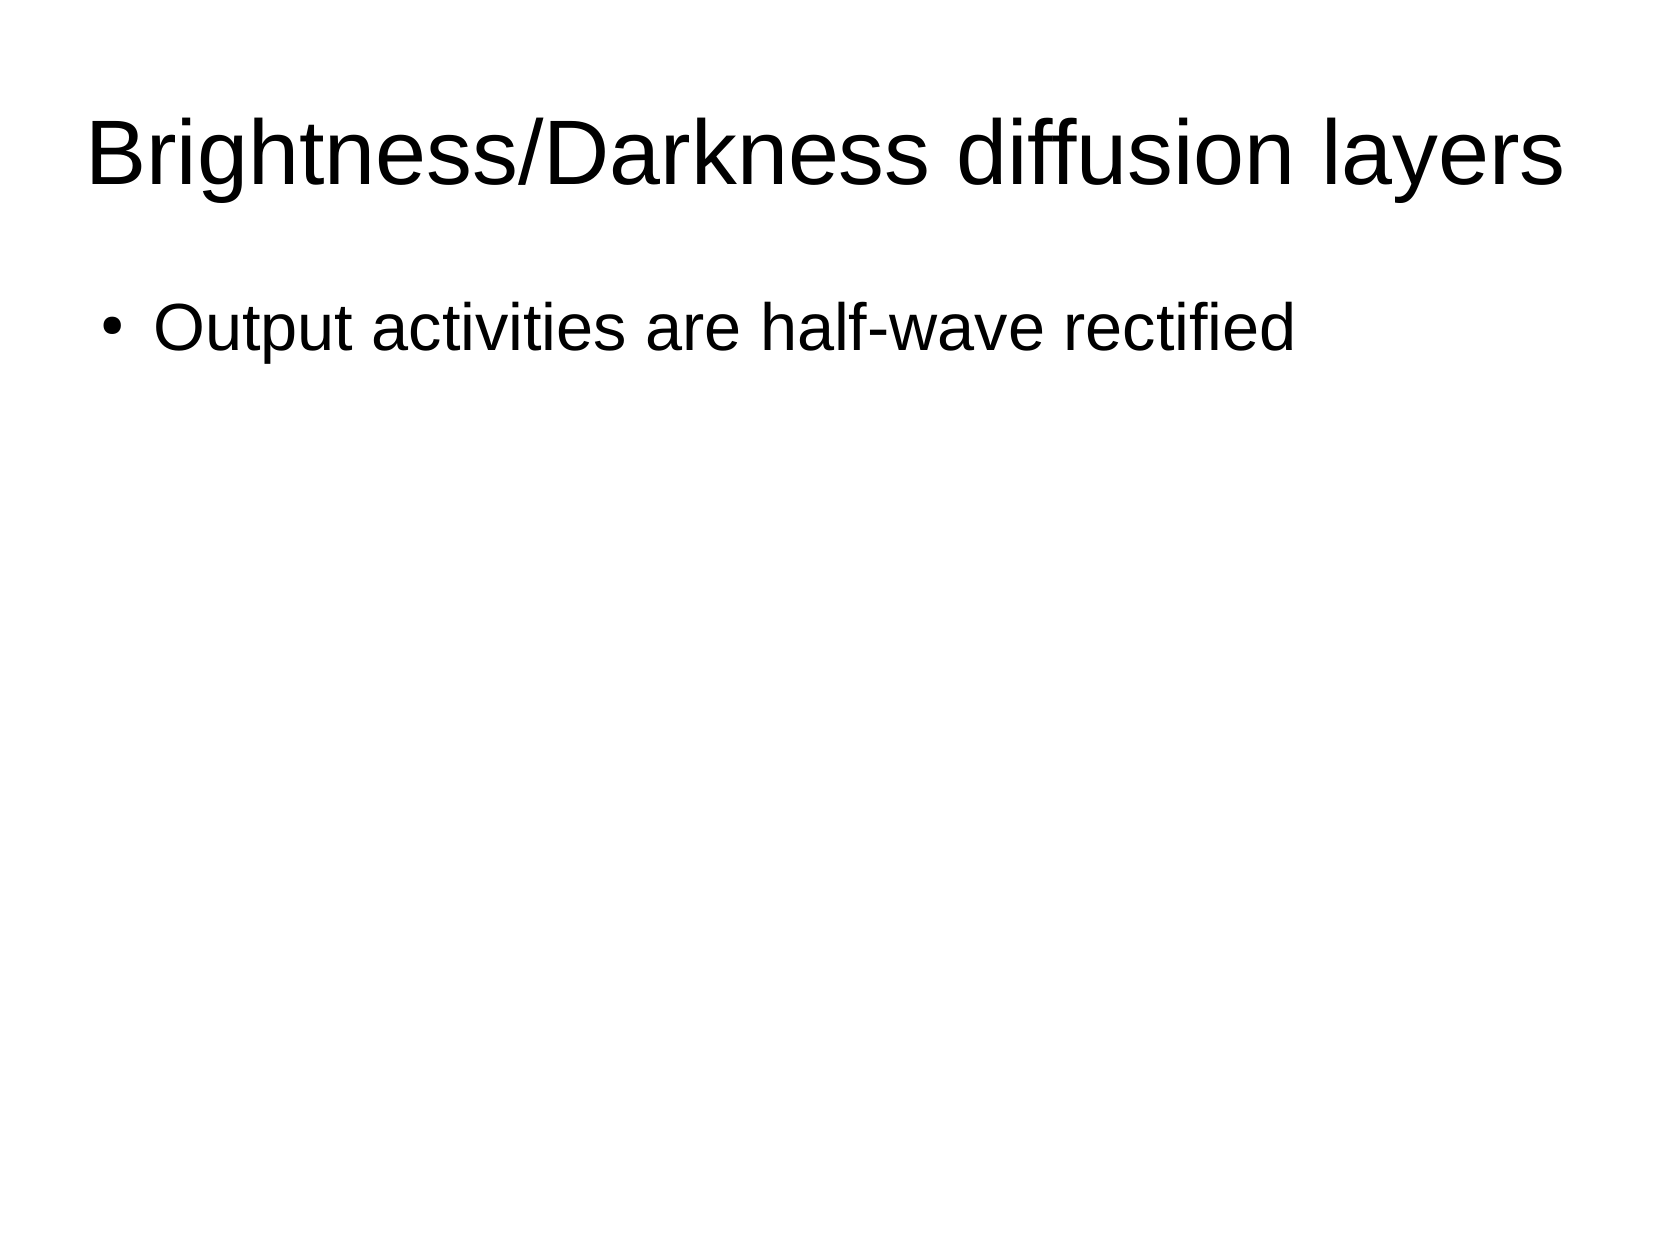

# Brightness/Darkness diffusion layers
Output activities are half-wave rectified